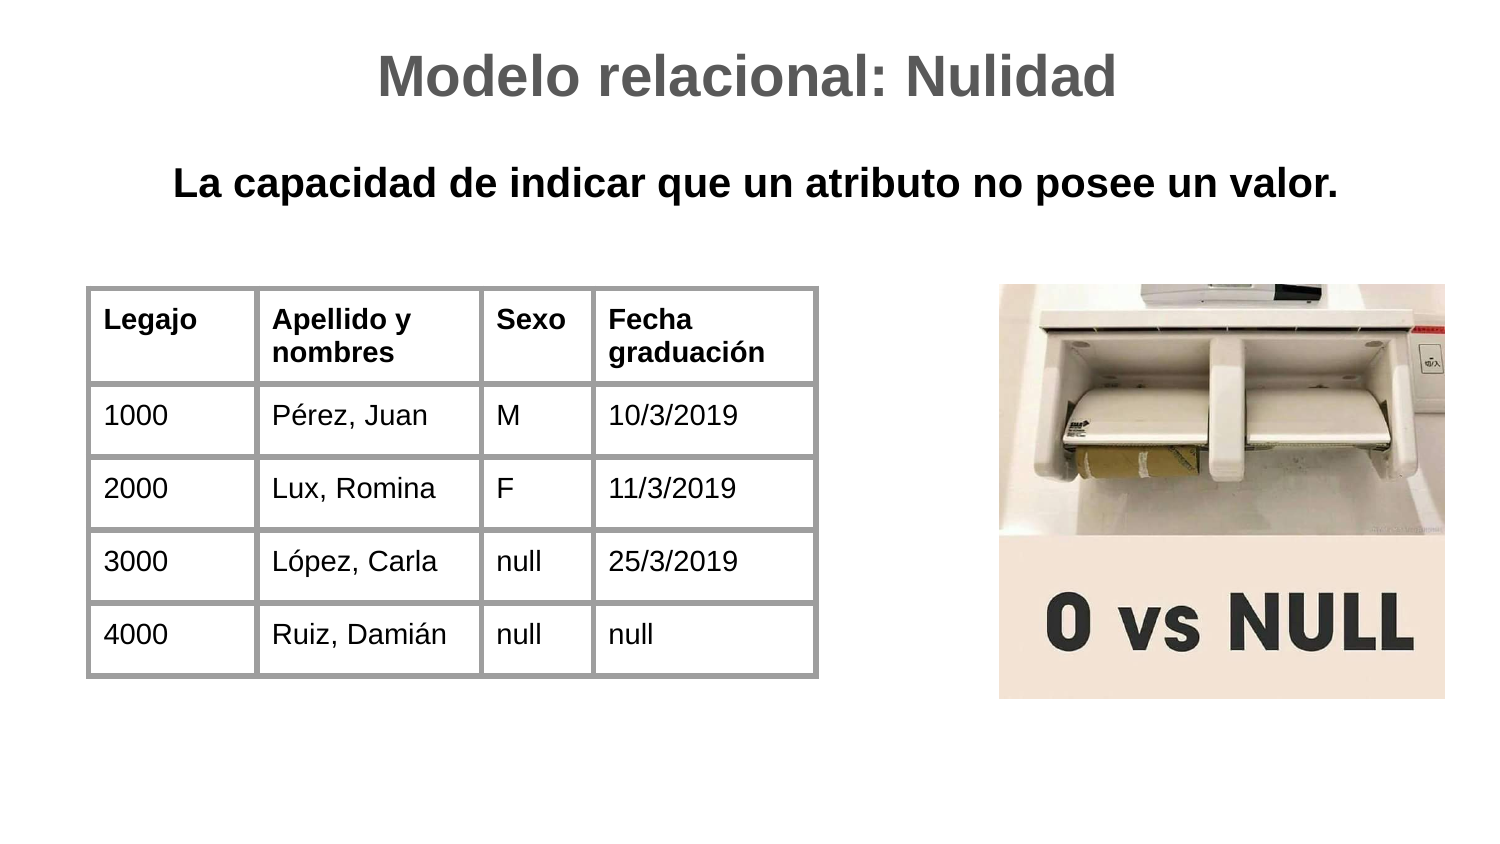

# Modelo relacional: Nulidad
La capacidad de indicar que un atributo no posee un valor.
| Legajo | Apellido y nombres | Sexo | Fecha graduación |
| --- | --- | --- | --- |
| 1000 | Pérez, Juan | M | 10/3/2019 |
| 2000 | Lux, Romina | F | 11/3/2019 |
| 3000 | López, Carla | null | 25/3/2019 |
| 4000 | Ruiz, Damián | null | null |